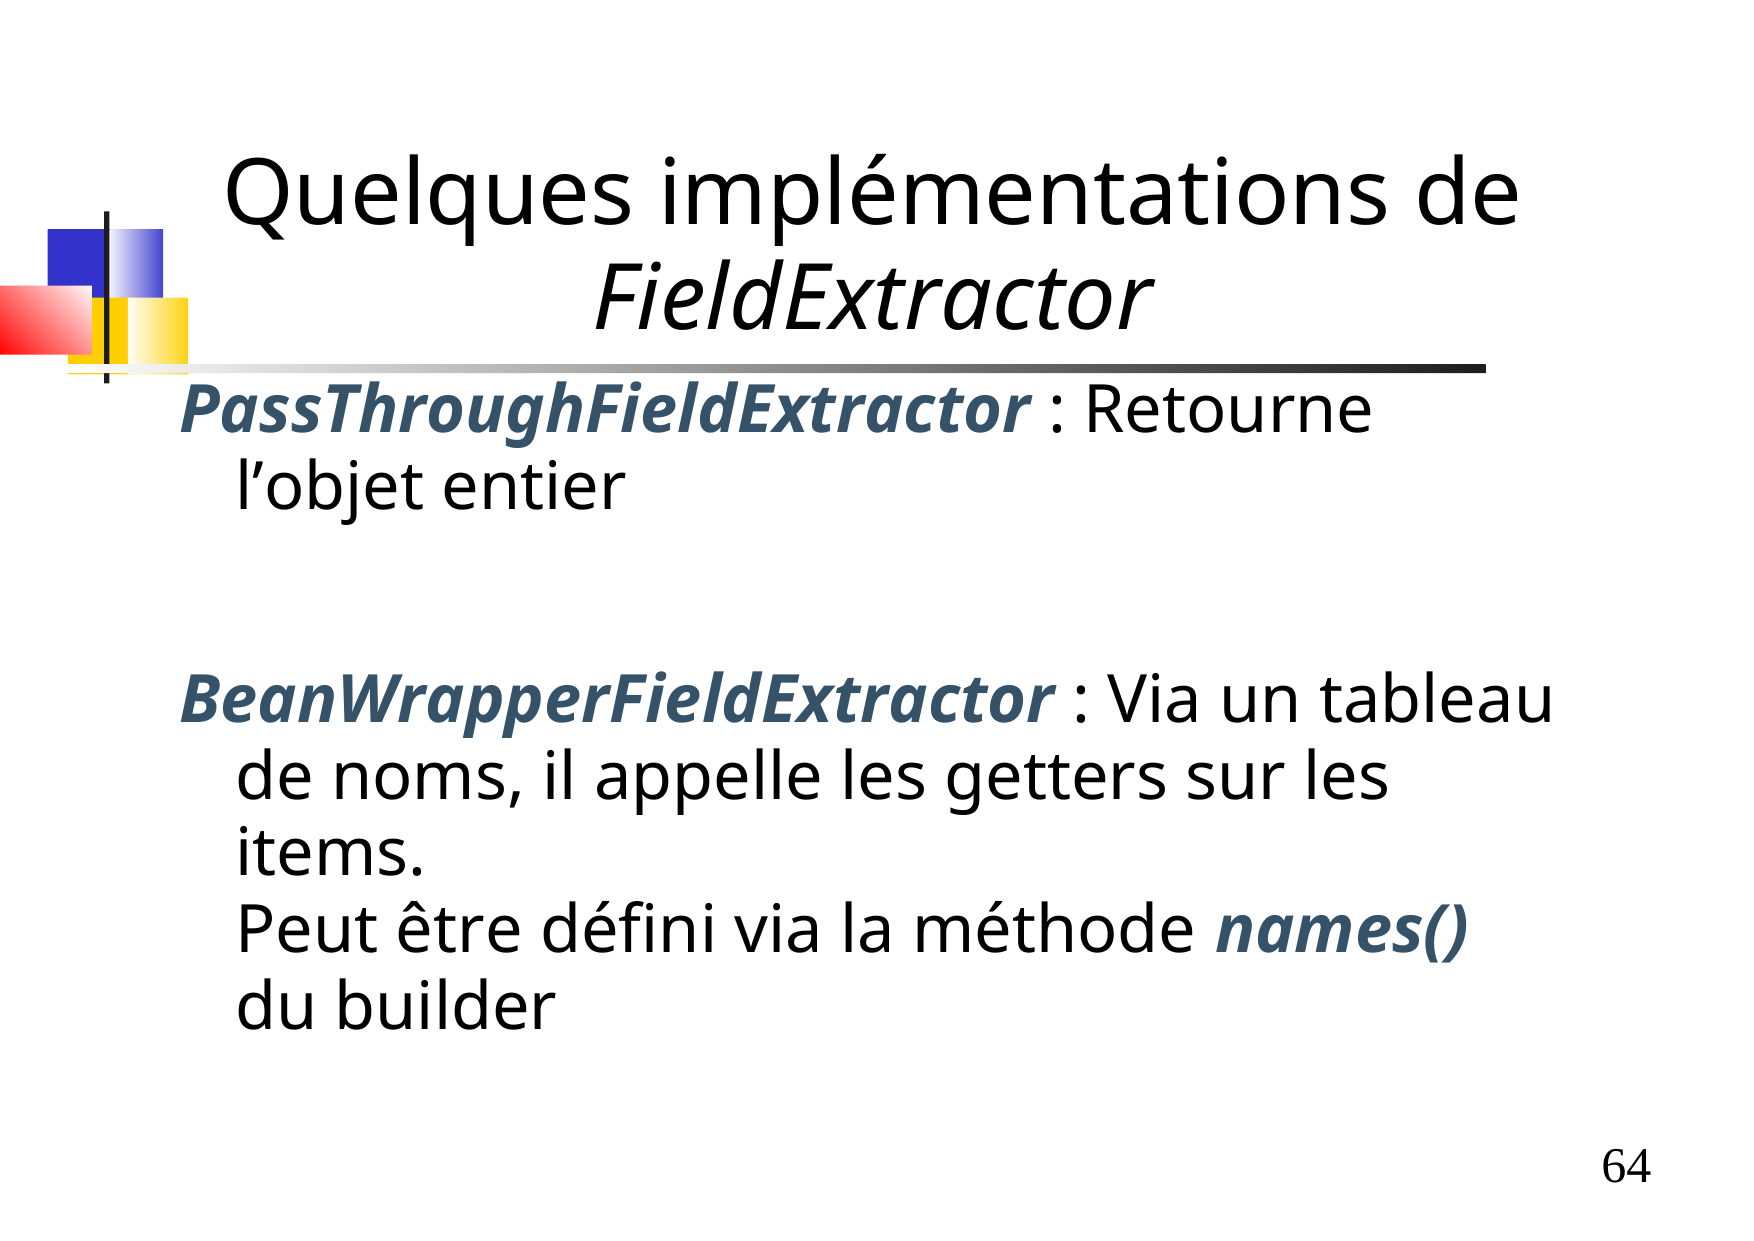

# Quelques implémentations de FieldExtractor
PassThroughFieldExtractor : Retourne l’objet entier
BeanWrapperFieldExtractor : Via un tableau de noms, il appelle les getters sur les items.
Peut être défini via la méthode names() du builder